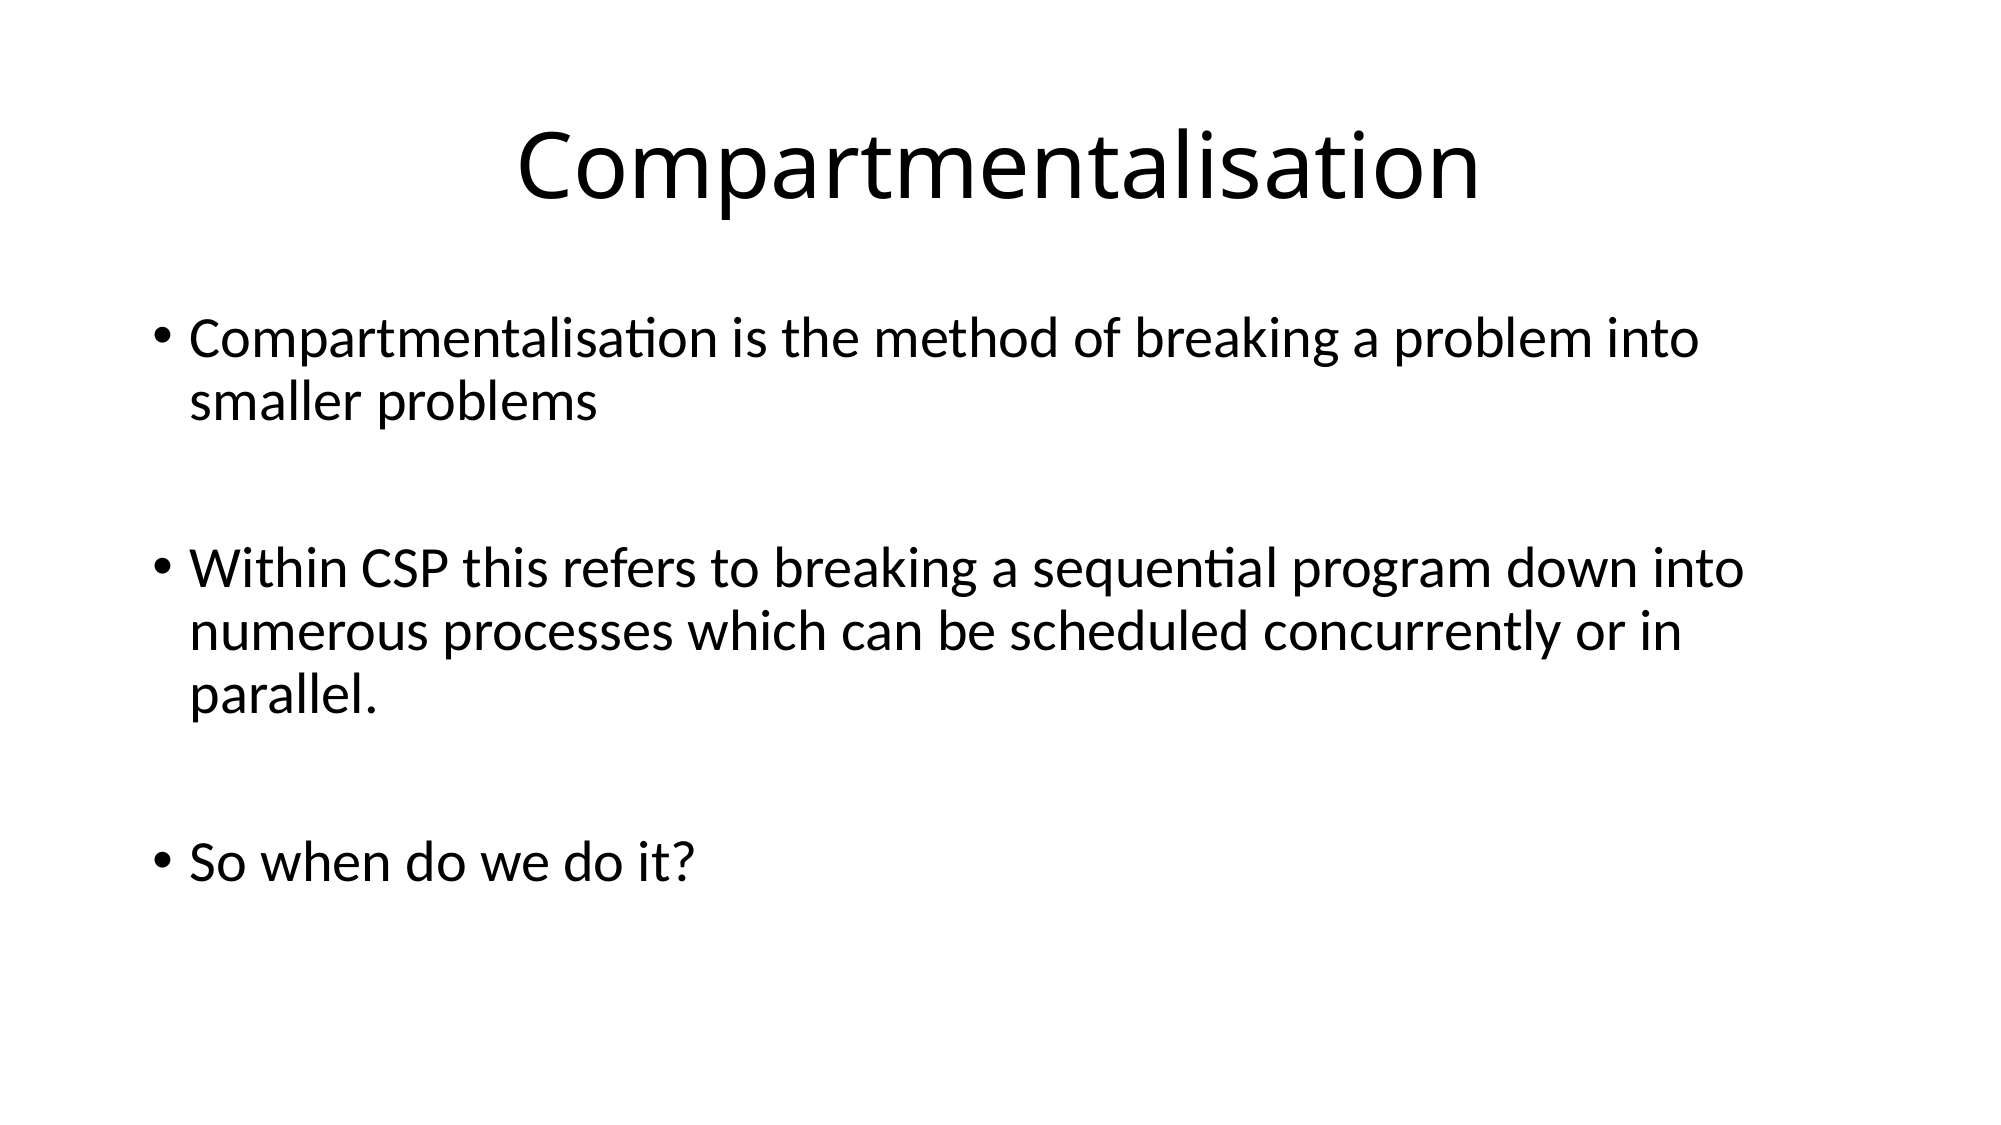

# Compartmentalisation
Compartmentalisation is the method of breaking a problem into smaller problems
Within CSP this refers to breaking a sequential program down into numerous processes which can be scheduled concurrently or in parallel.
So when do we do it?